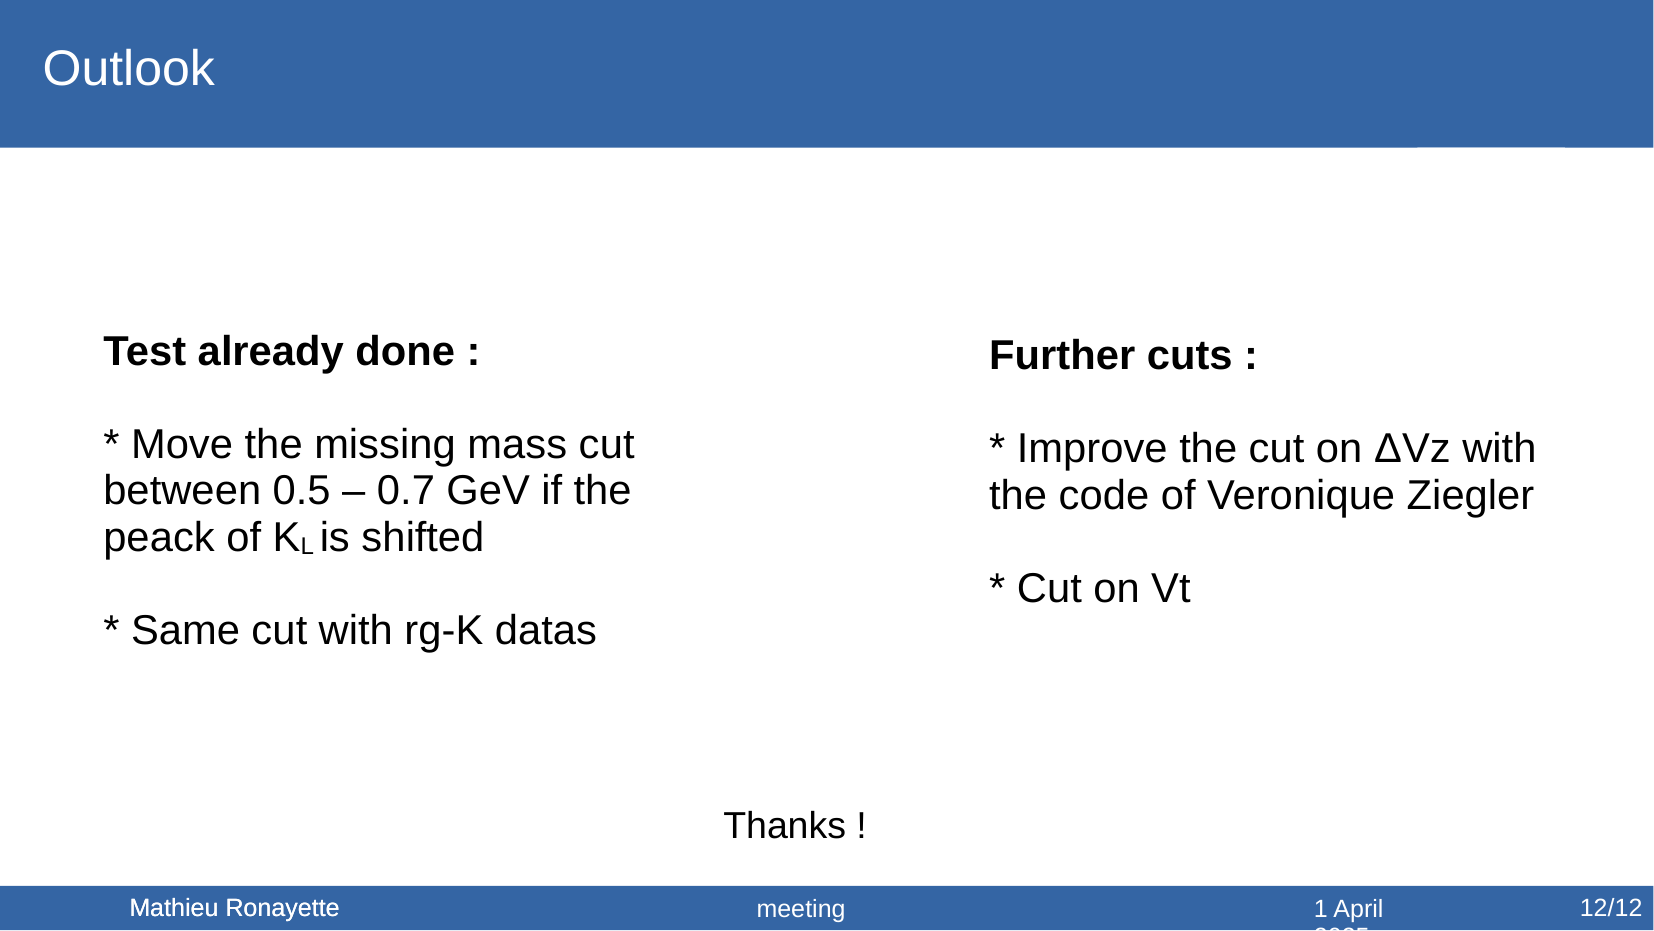

Outlook
Test already done :
* Move the missing mass cut between 0.5 – 0.7 GeV if the peack of KL is shifted
* Same cut with rg-K datas
Further cuts :
* Improve the cut on ΔVz with
the code of Veronique Ziegler
* Cut on Vt
Thanks !
Mathieu Ronayette
12/12
Mathieu Ronayette
 meeting
1 April 2025